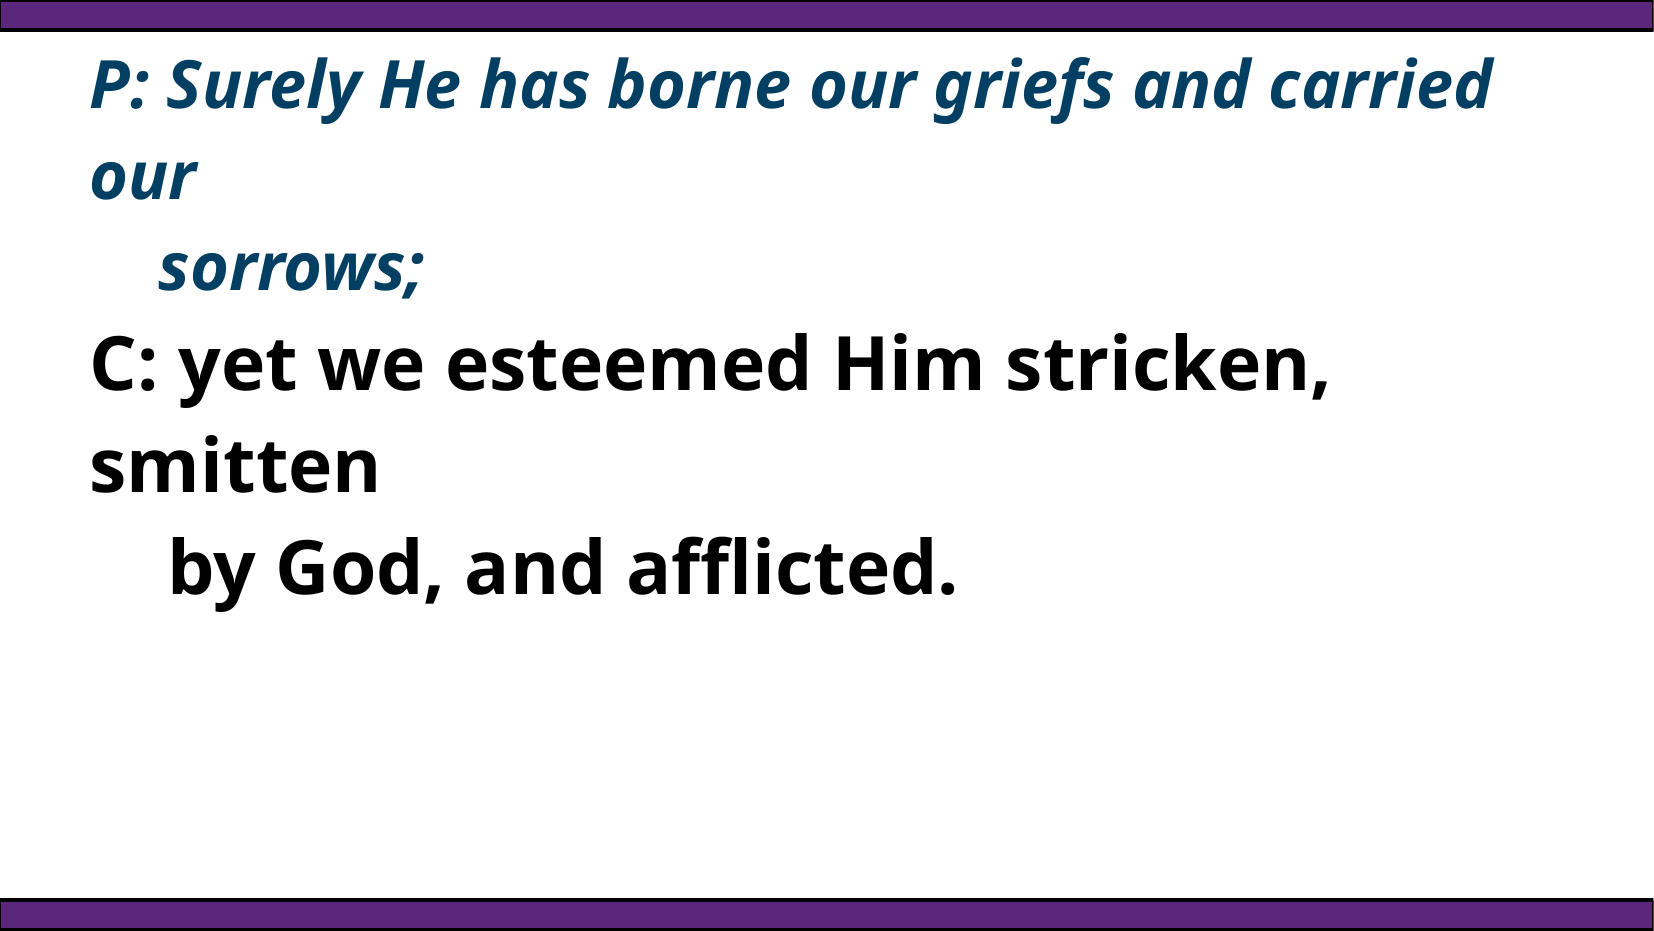

P: Surely He has borne our griefs and carried our
 sorrows;
C: yet we esteemed Him stricken, smitten
 by God, and afflicted.